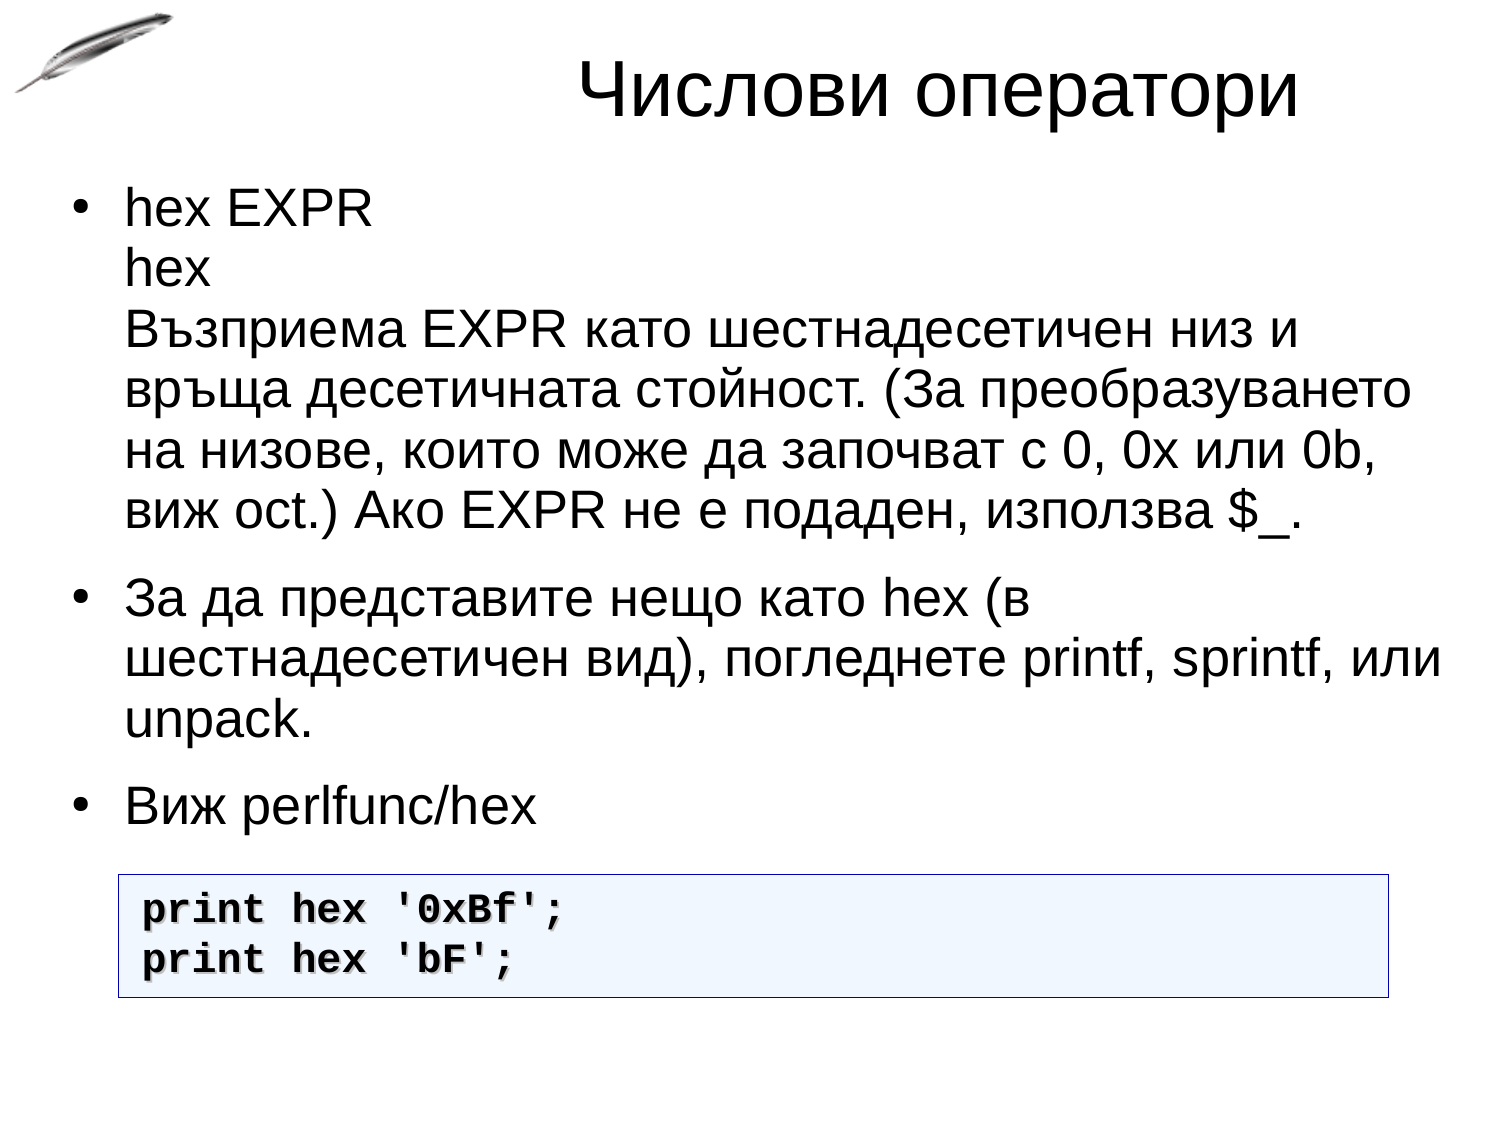

# Числови оператори
hex EXPR
hex
Възприема EXPR като шестнадесетичен низ и връща десетичната стойност. (За преобразуването на низове, които може да започват с 0, 0x или 0b, виж oct.) Ако EXPR не е подаден, използва $_.
За да представите нещо като hex (в шестнадесетичен вид), погледнете printf, sprintf, или unpack.
Виж perlfunc/hex
print hex '0xBf';
print hex 'bF';